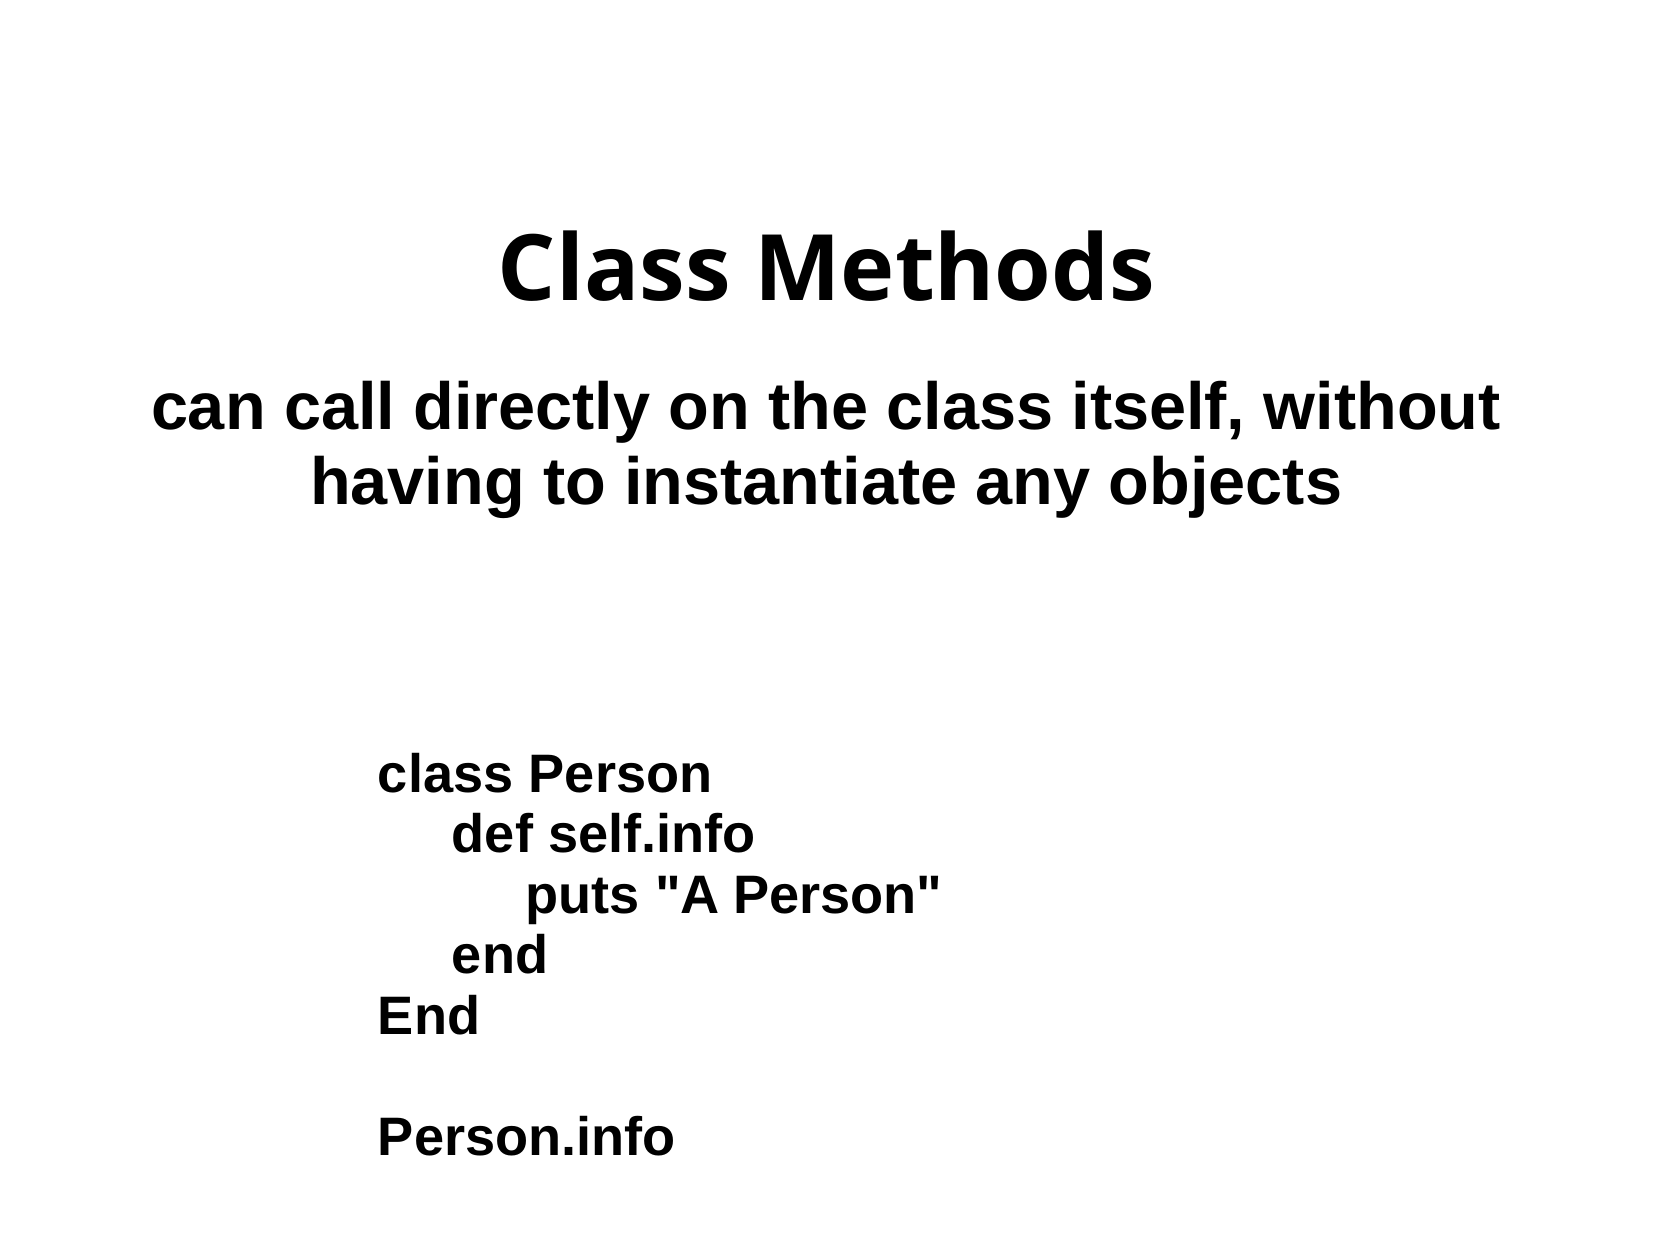

# Class Methods
can call directly on the class itself, without having to instantiate any objects
				class Person
 					def self.info
 						puts "A Person"
 					end
				End
				Person.info